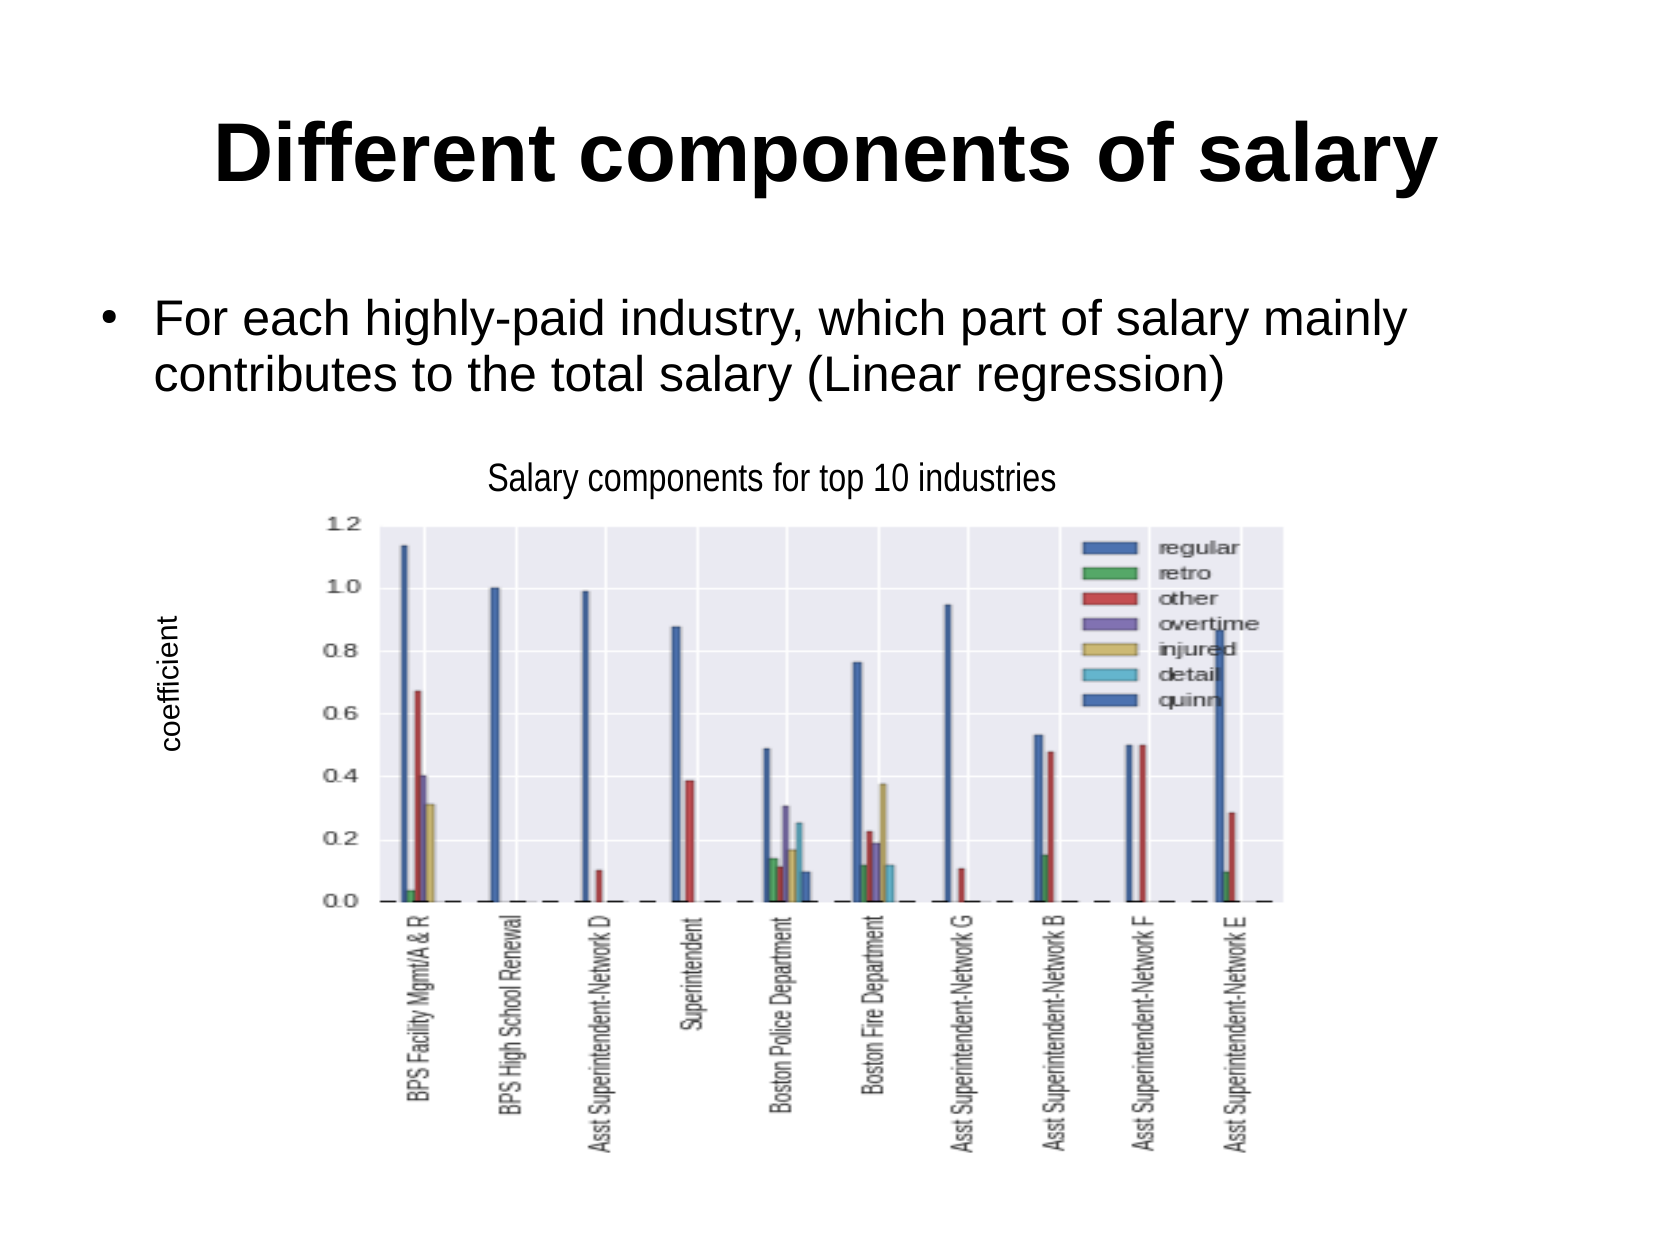

# Different components of salary
For each highly-paid industry, which part of salary mainly contributes to the total salary (Linear regression)
Salary components for top 10 industries
coefficient